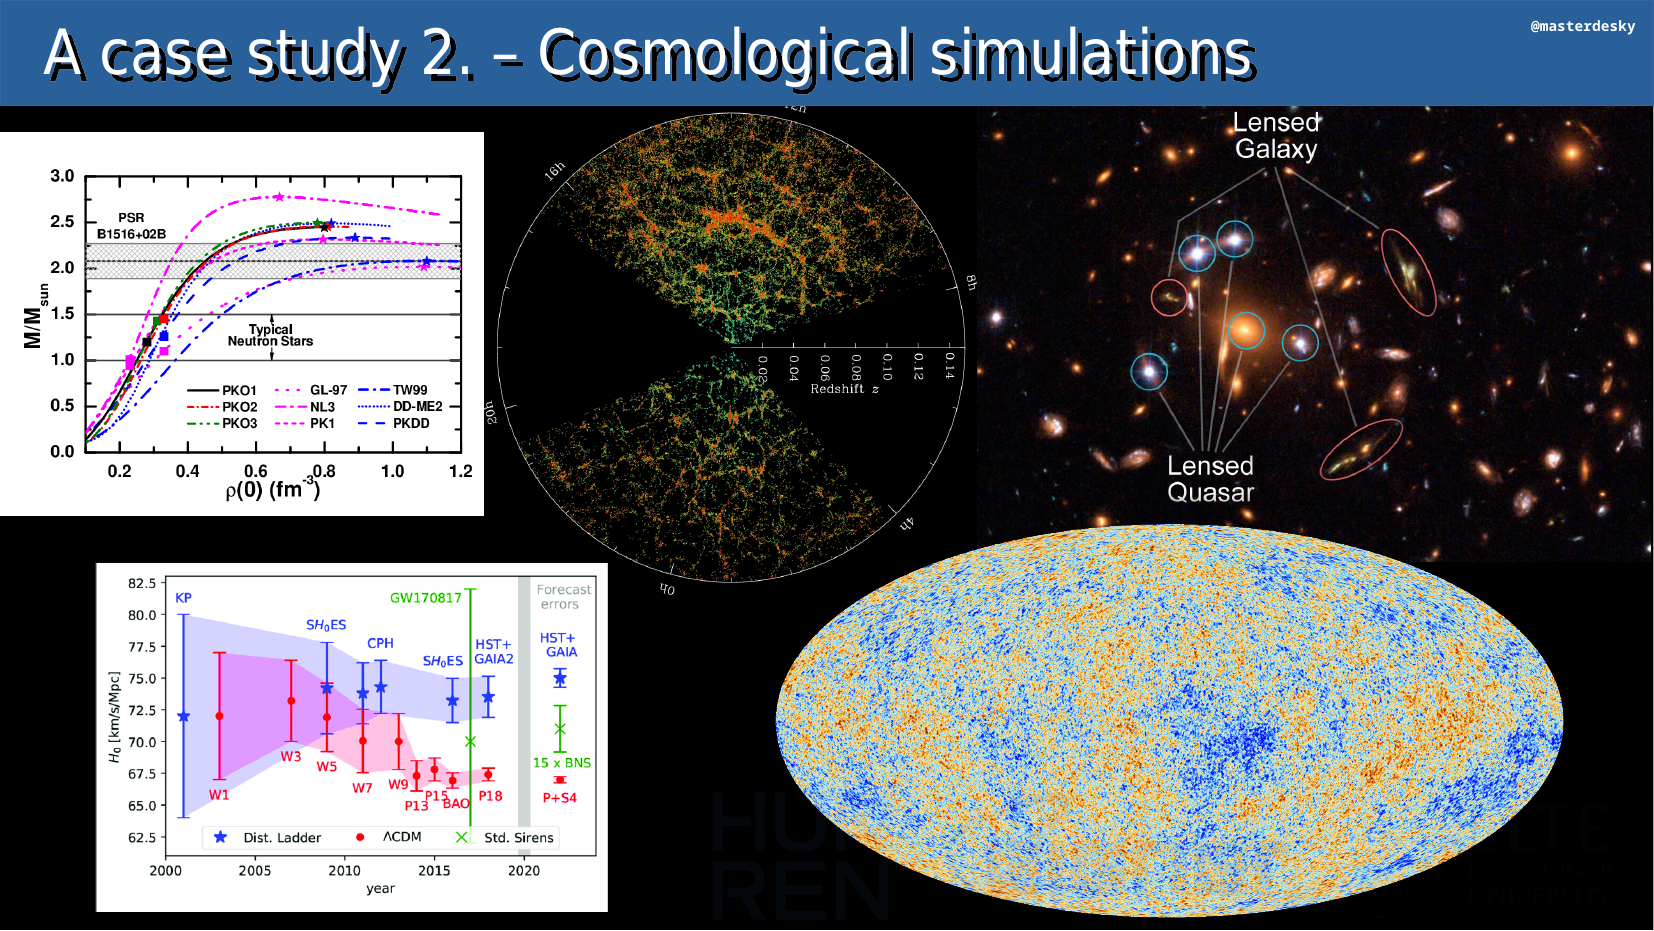

# A case study 2. – Cosmological simulations
@masterdesky